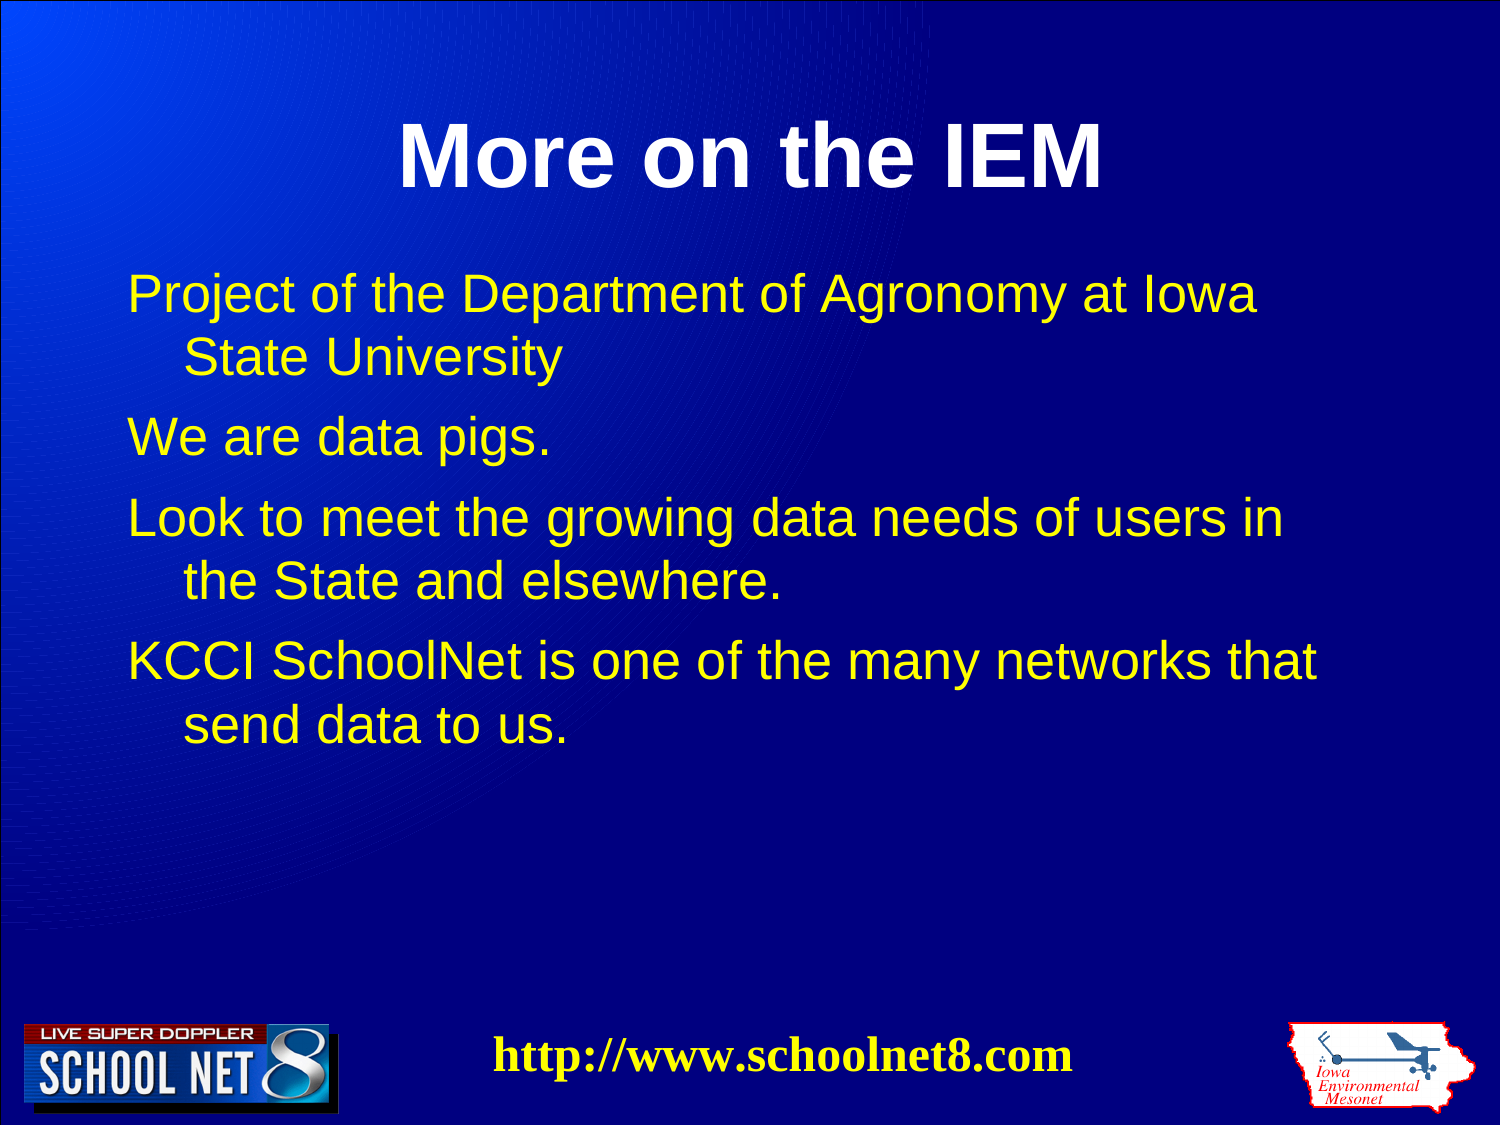

# More on the IEM
Project of the Department of Agronomy at Iowa State University
We are data pigs.
Look to meet the growing data needs of users in the State and elsewhere.
KCCI SchoolNet is one of the many networks that send data to us.